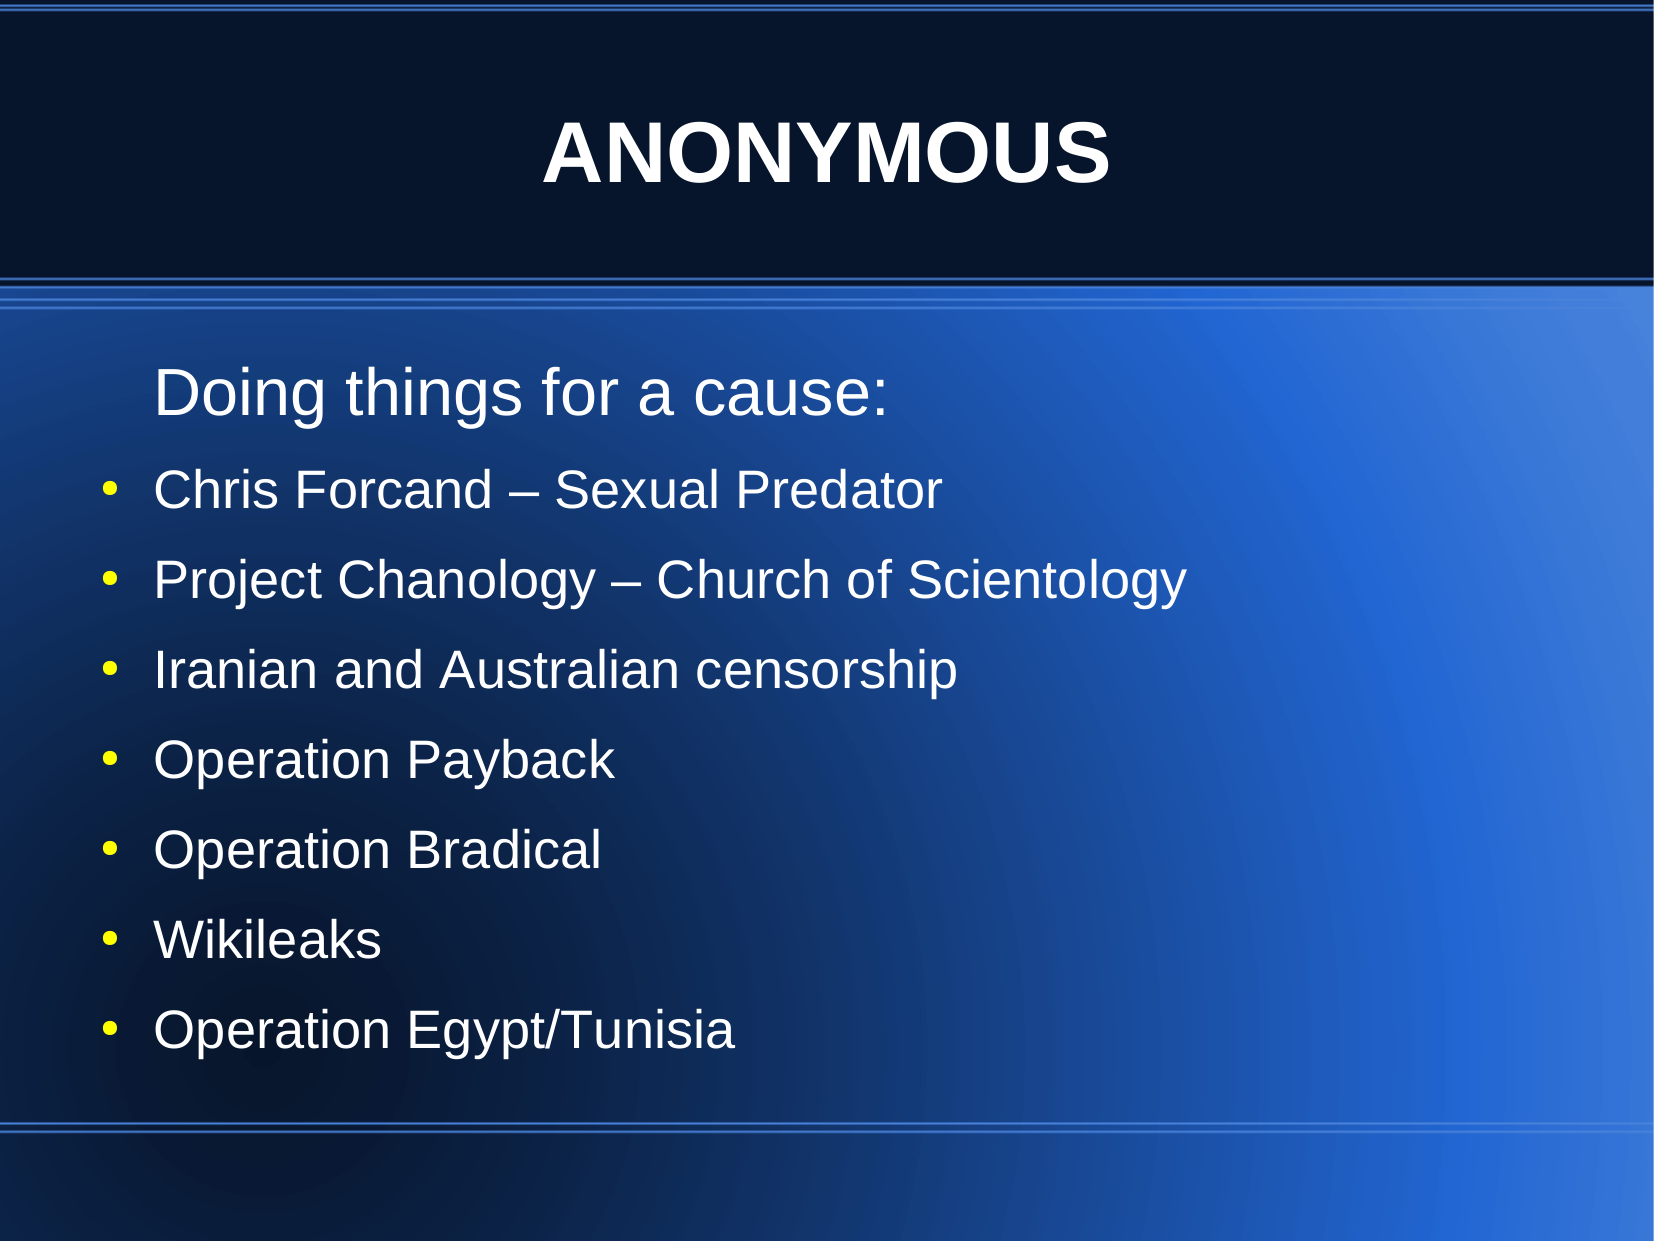

# ANONYMOUS
Doing things for a cause:
Chris Forcand – Sexual Predator
Project Chanology – Church of Scientology
Iranian and Australian censorship
Operation Payback
Operation Bradical
Wikileaks
Operation Egypt/Tunisia